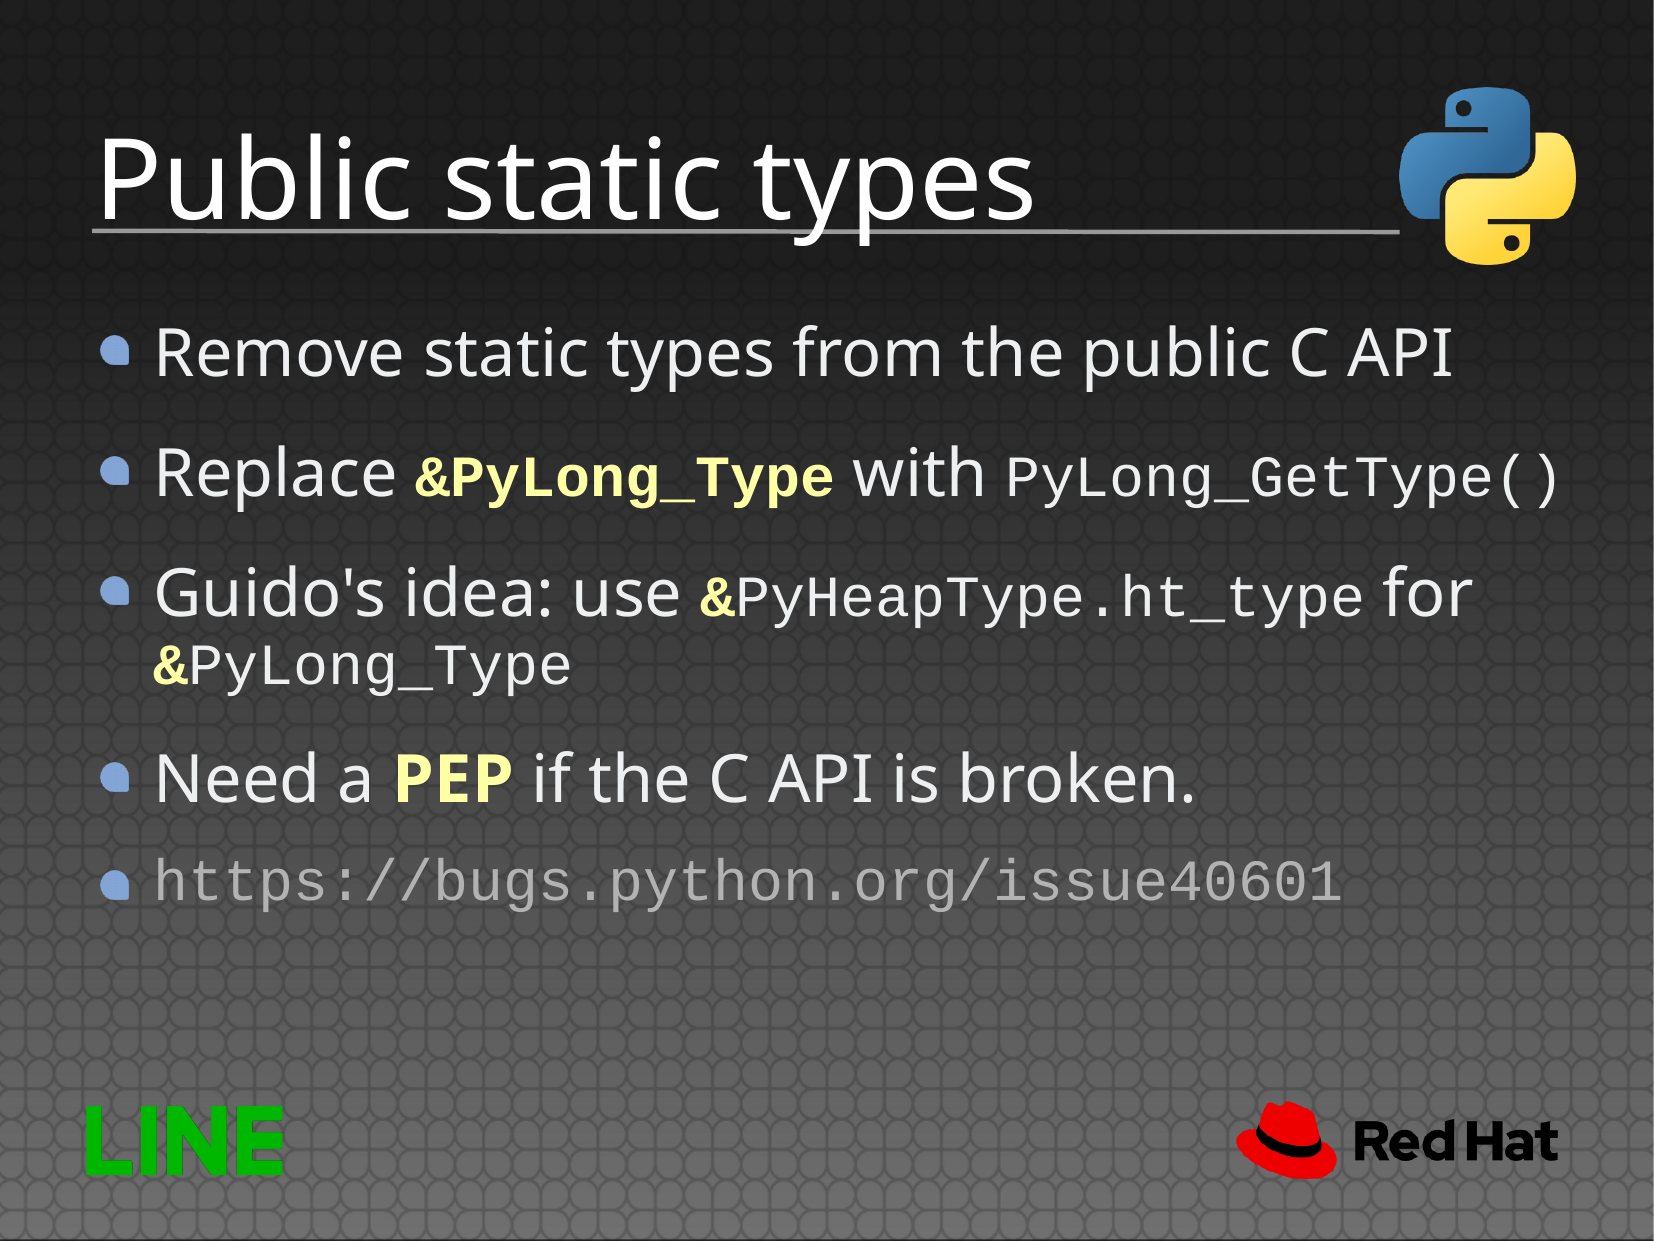

Public static types
# Remove static types from the public C API
Replace &PyLong_Type with PyLong_GetType()
Guido's idea: use &PyHeapType.ht_type for &PyLong_Type
Need a PEP if the C API is broken.
https://bugs.python.org/issue40601